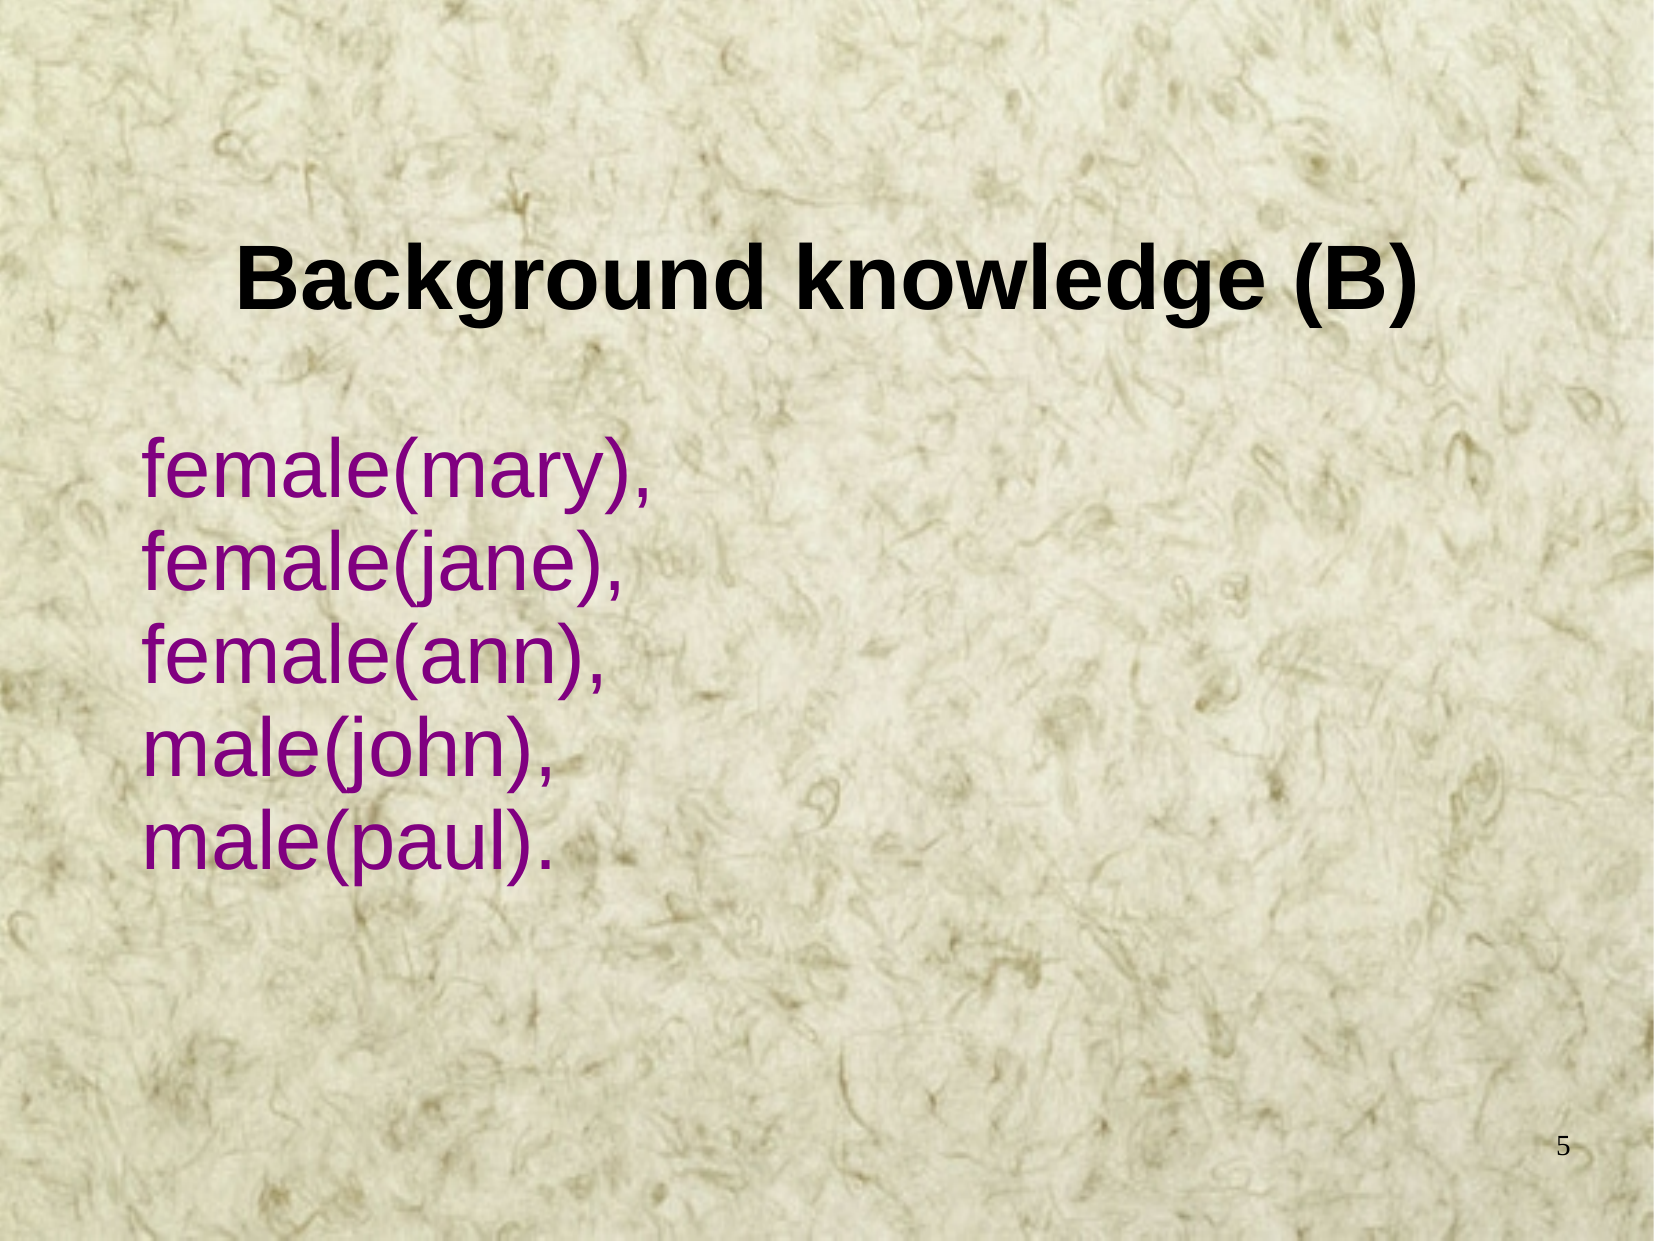

Background knowledge (B)
female(mary),
female(jane),
female(ann),
male(john),
male(paul).
5